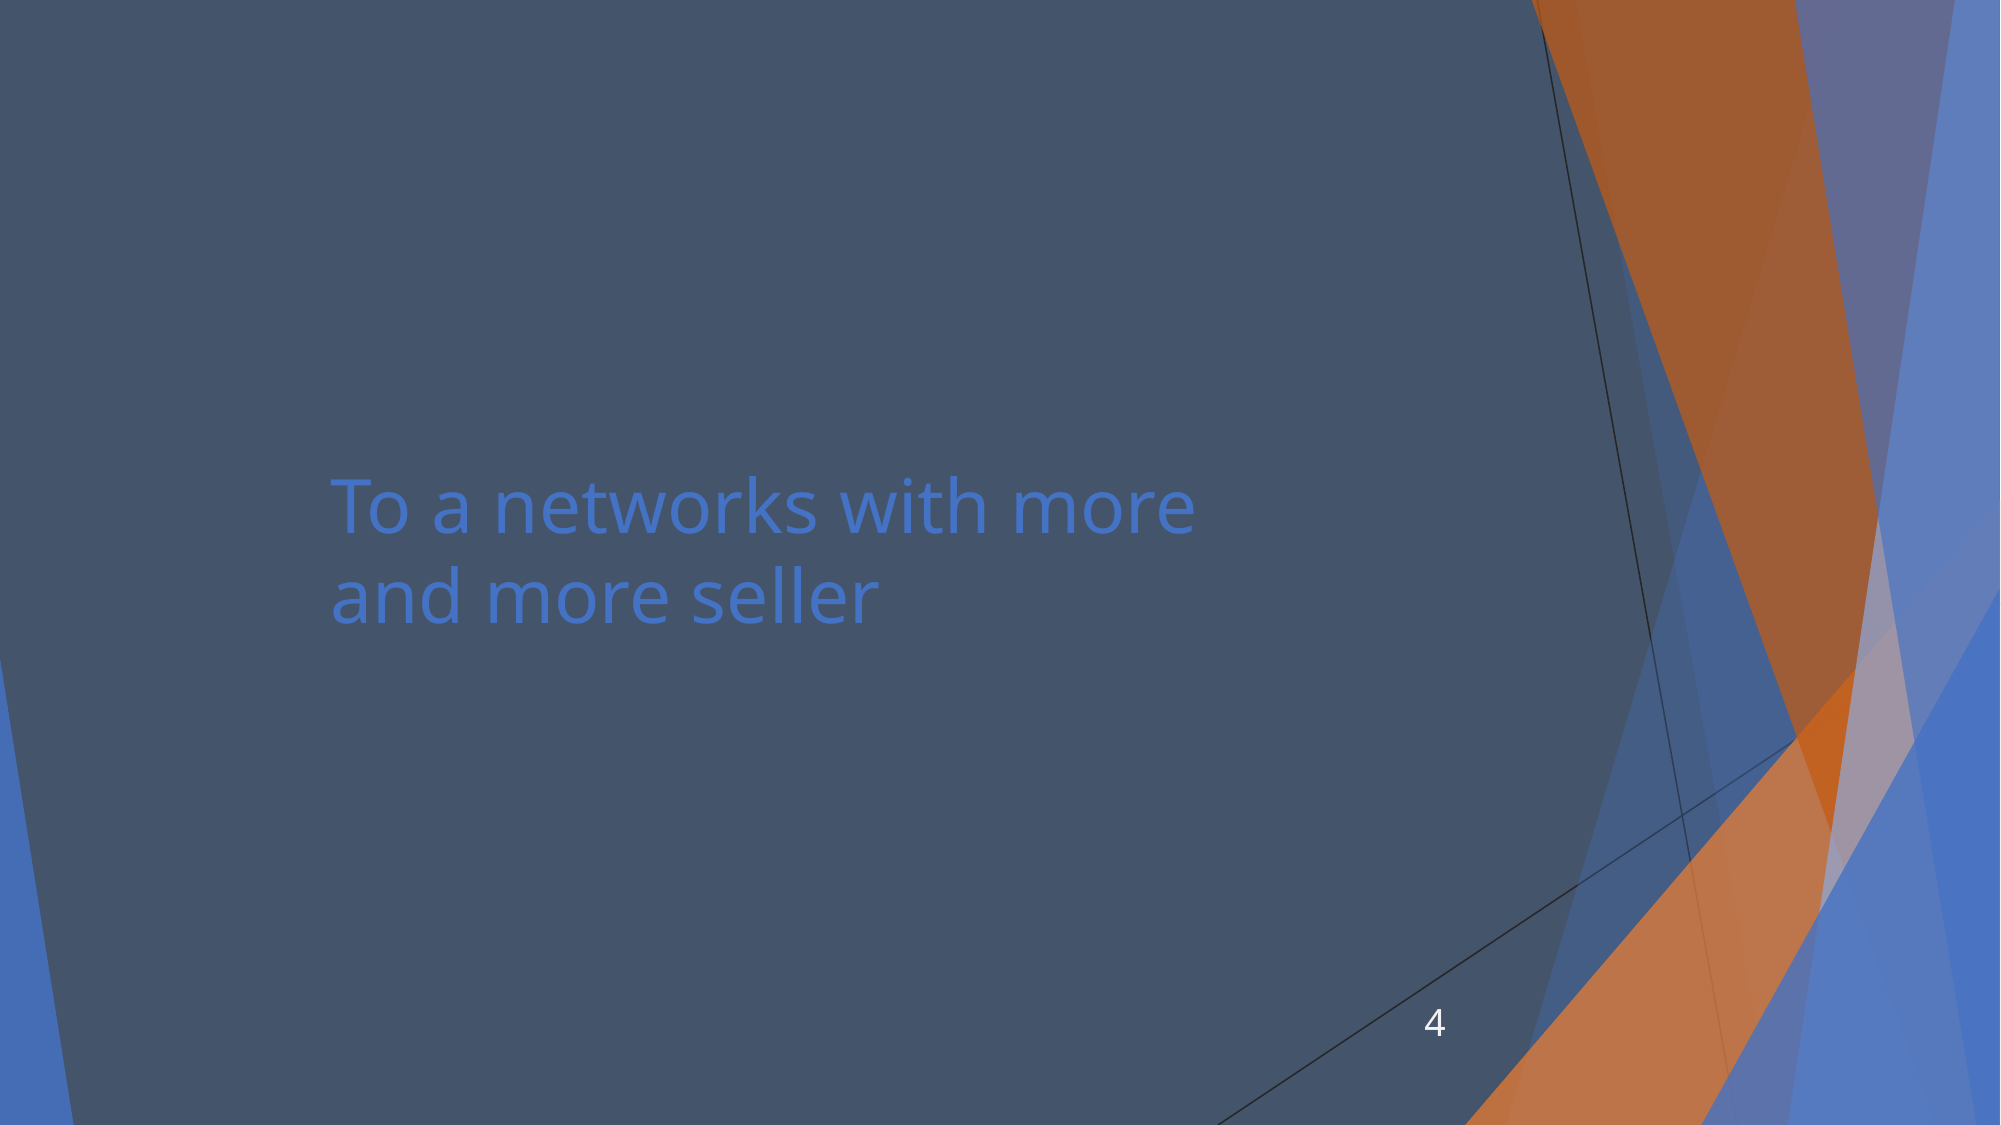

# To a networks with more and more seller